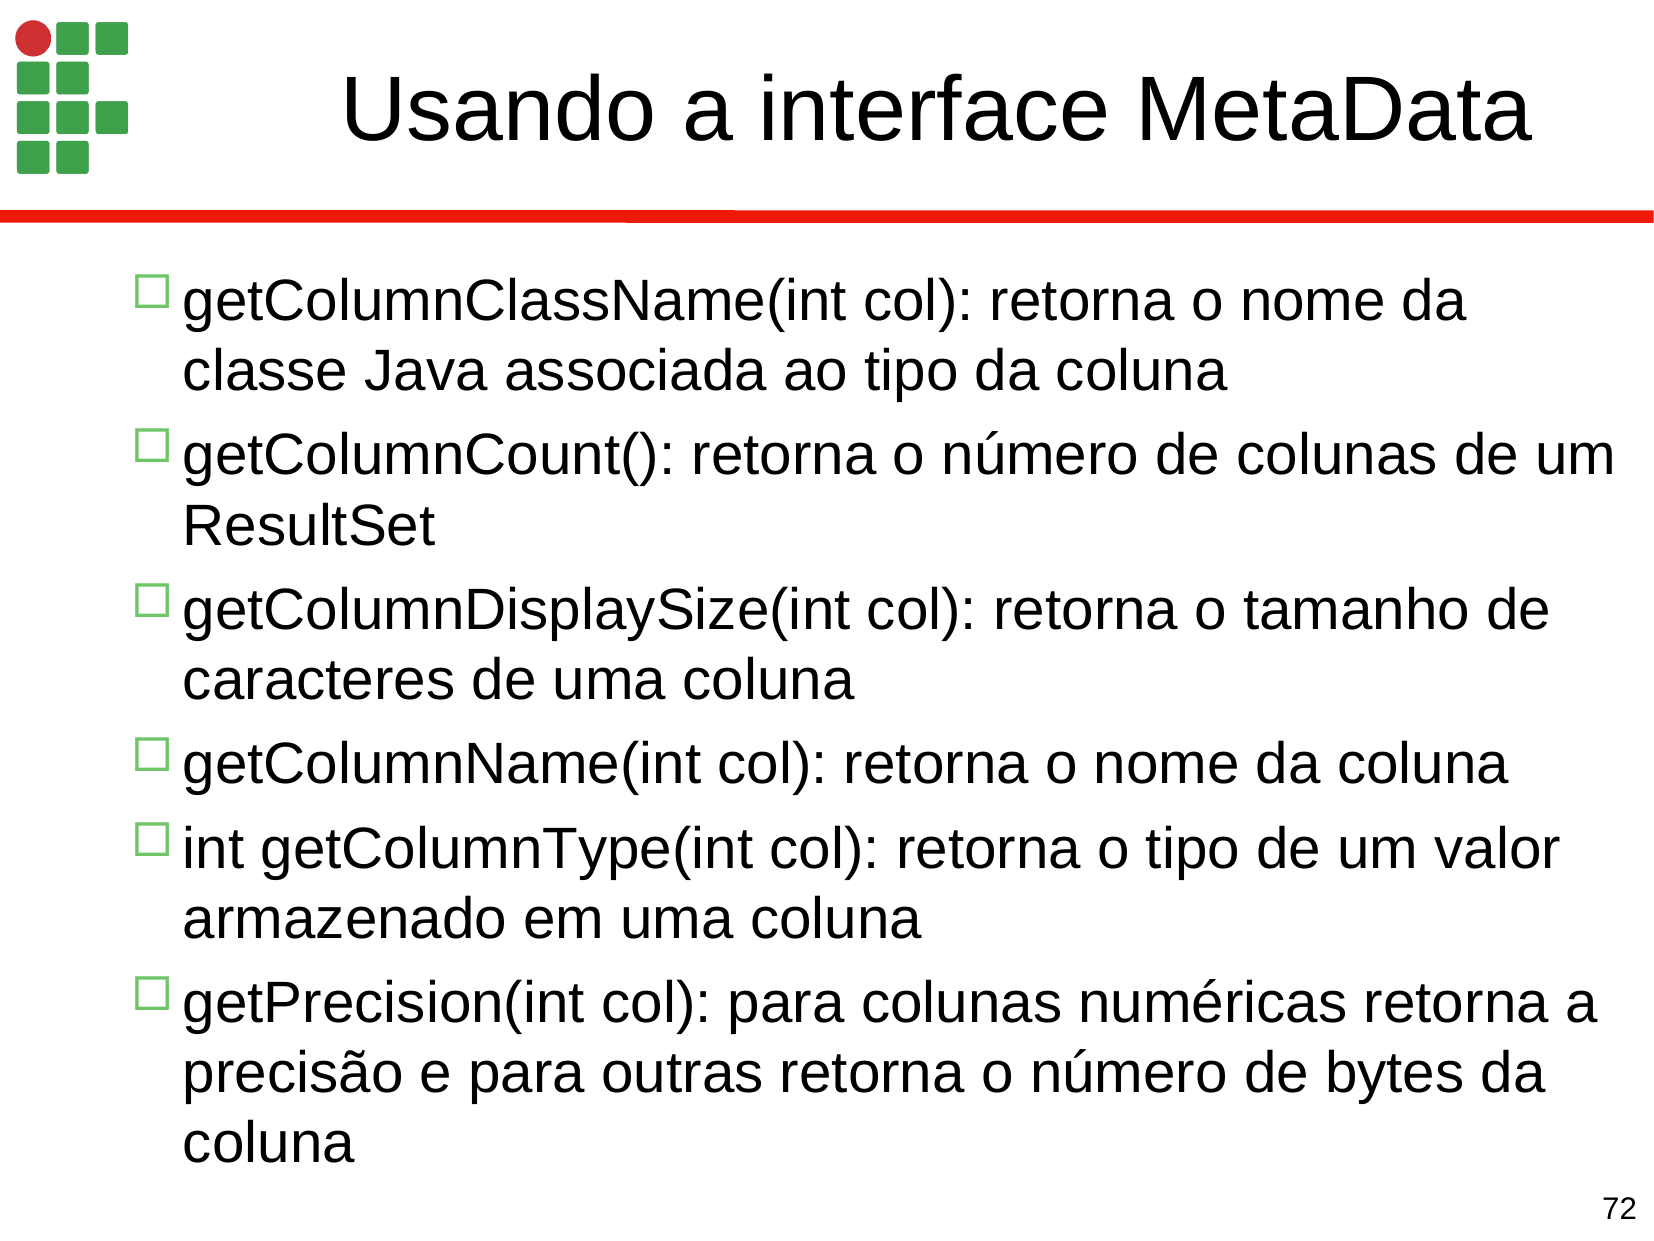

Usando a interface MetaData
getColumnClassName(int col): retorna o nome da classe Java associada ao tipo da coluna
getColumnCount(): retorna o número de colunas de um ResultSet
getColumnDisplaySize(int col): retorna o tamanho de caracteres de uma coluna
getColumnName(int col): retorna o nome da coluna
int getColumnType(int col): retorna o tipo de um valor armazenado em uma coluna
getPrecision(int col): para colunas numéricas retorna a precisão e para outras retorna o número de bytes da coluna